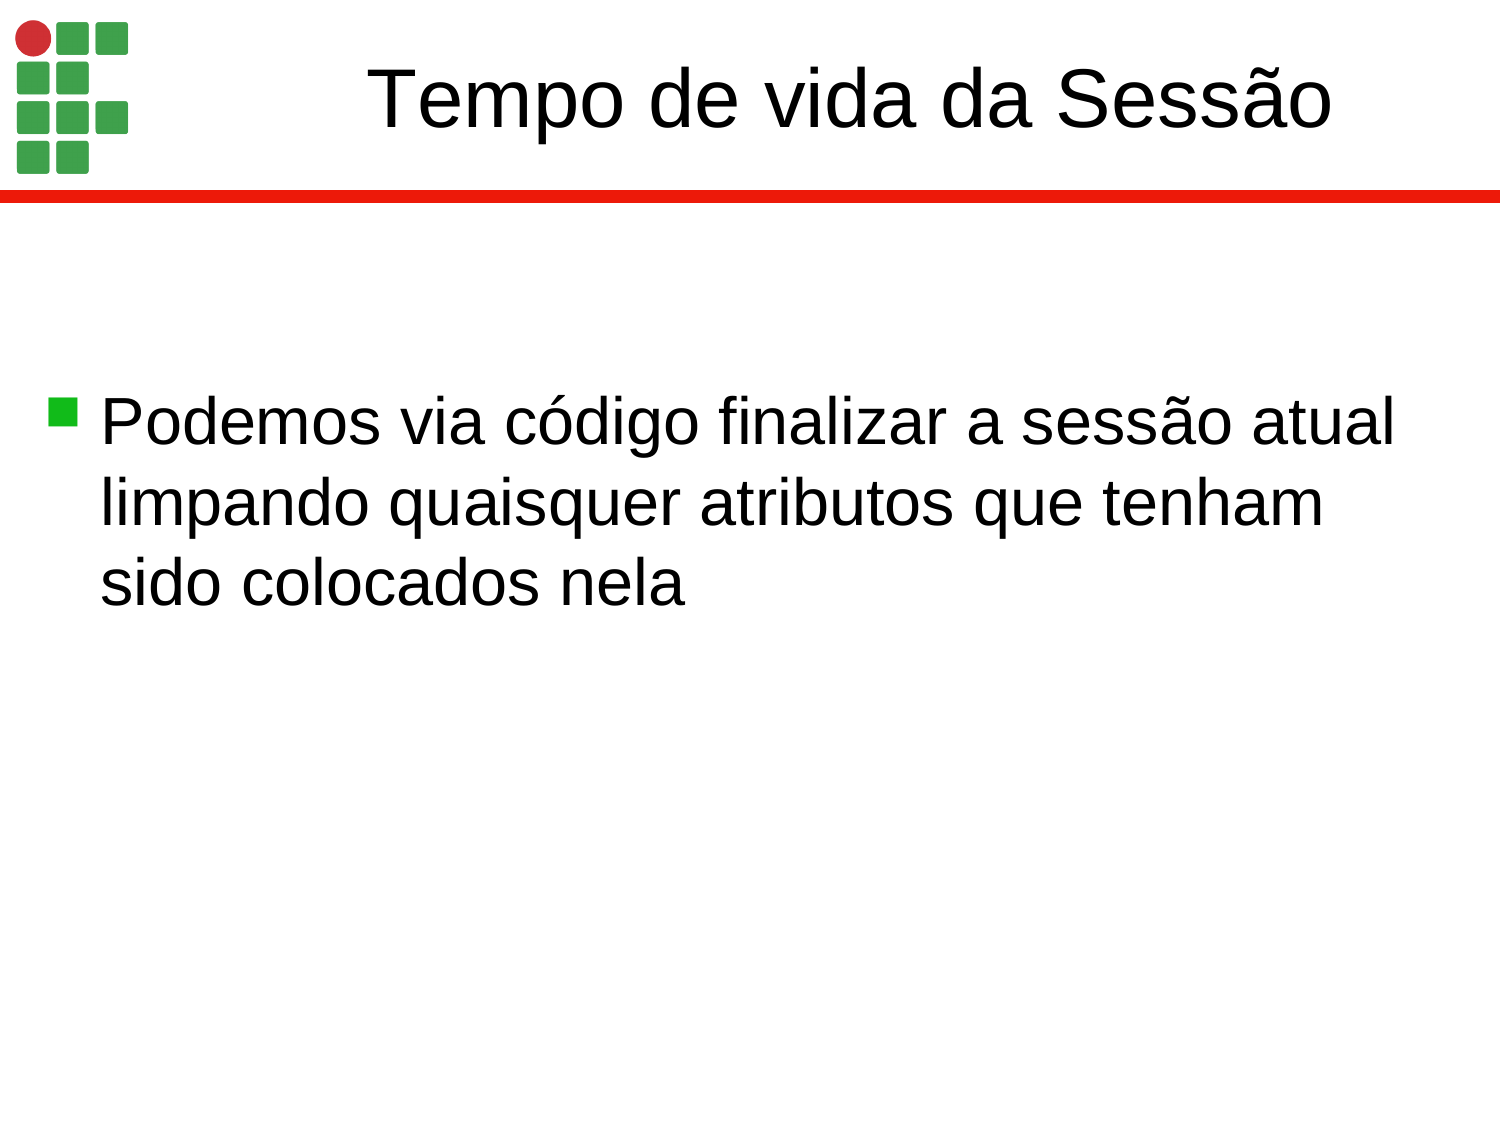

# Tempo de vida da Sessão
Podemos via código finalizar a sessão atual limpando quaisquer atributos que tenham sido colocados nela